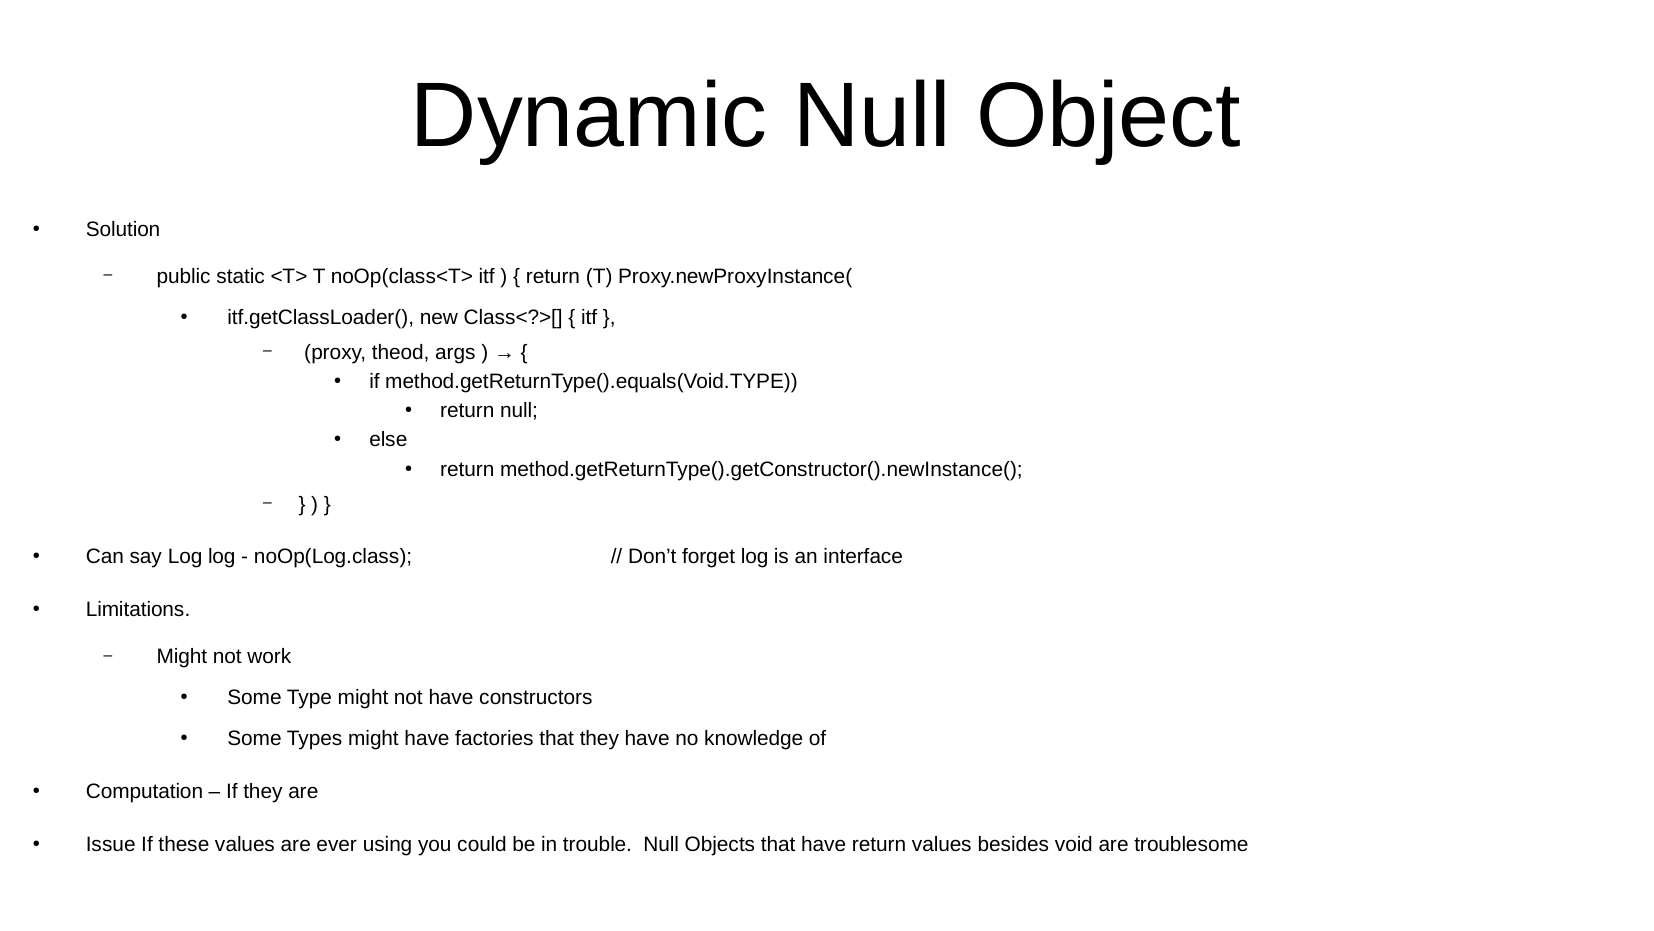

# Dynamic Null Object
Solution
public static <T> T noOp(class<T> itf ) { return (T) Proxy.newProxyInstance(
itf.getClassLoader(), new Class<?>[] { itf },
 (proxy, theod, args ) → {
if method.getReturnType().equals(Void.TYPE))
return null;
else
return method.getReturnType().getConstructor().newInstance();
} ) }
Can say Log log - noOp(Log.class);			// Don’t forget log is an interface
Limitations.
Might not work
Some Type might not have constructors
Some Types might have factories that they have no knowledge of
Computation – If they are
Issue If these values are ever using you could be in trouble. Null Objects that have return values besides void are troublesome